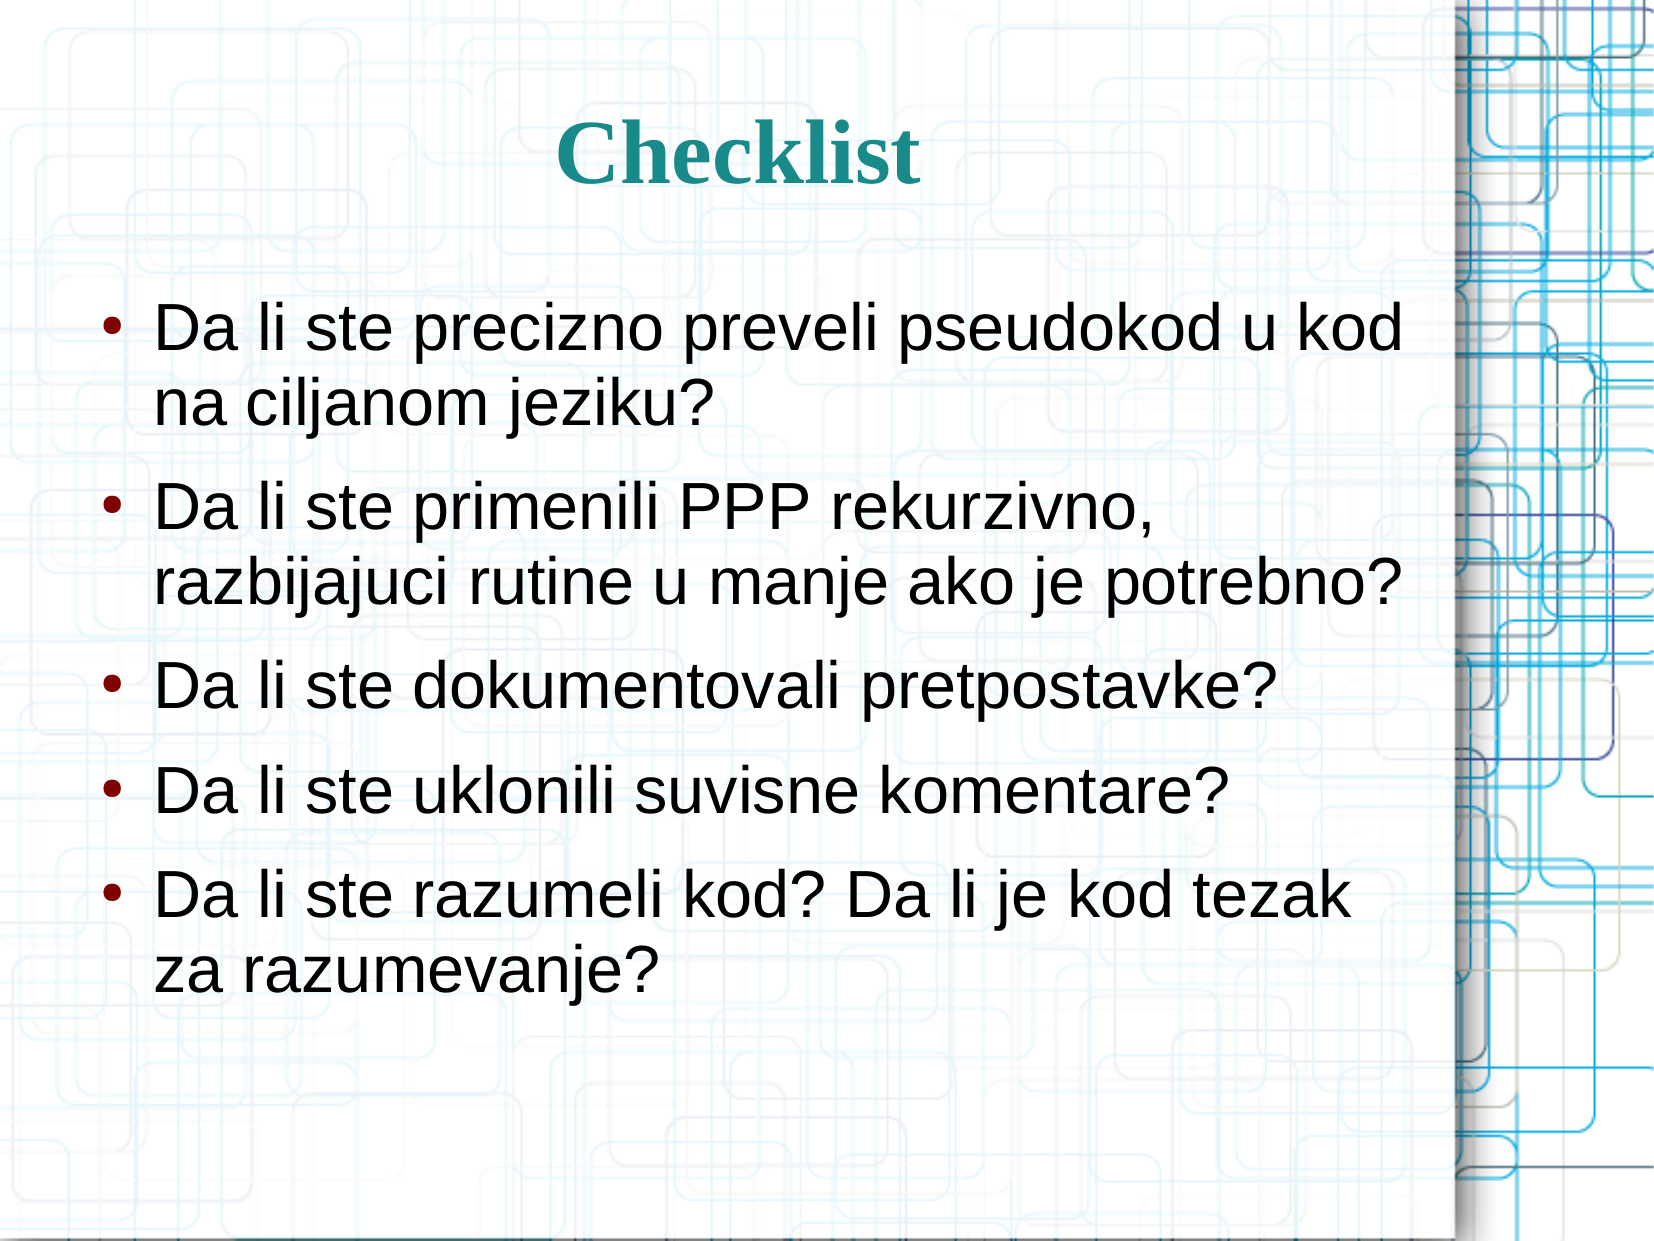

# Checklist
Da li ste precizno preveli pseudokod u kod na ciljanom jeziku?
Da li ste primenili PPP rekurzivno, razbijajuci rutine u manje ako je potrebno?
Da li ste dokumentovali pretpostavke?
Da li ste uklonili suvisne komentare?
Da li ste razumeli kod? Da li je kod tezak za razumevanje?